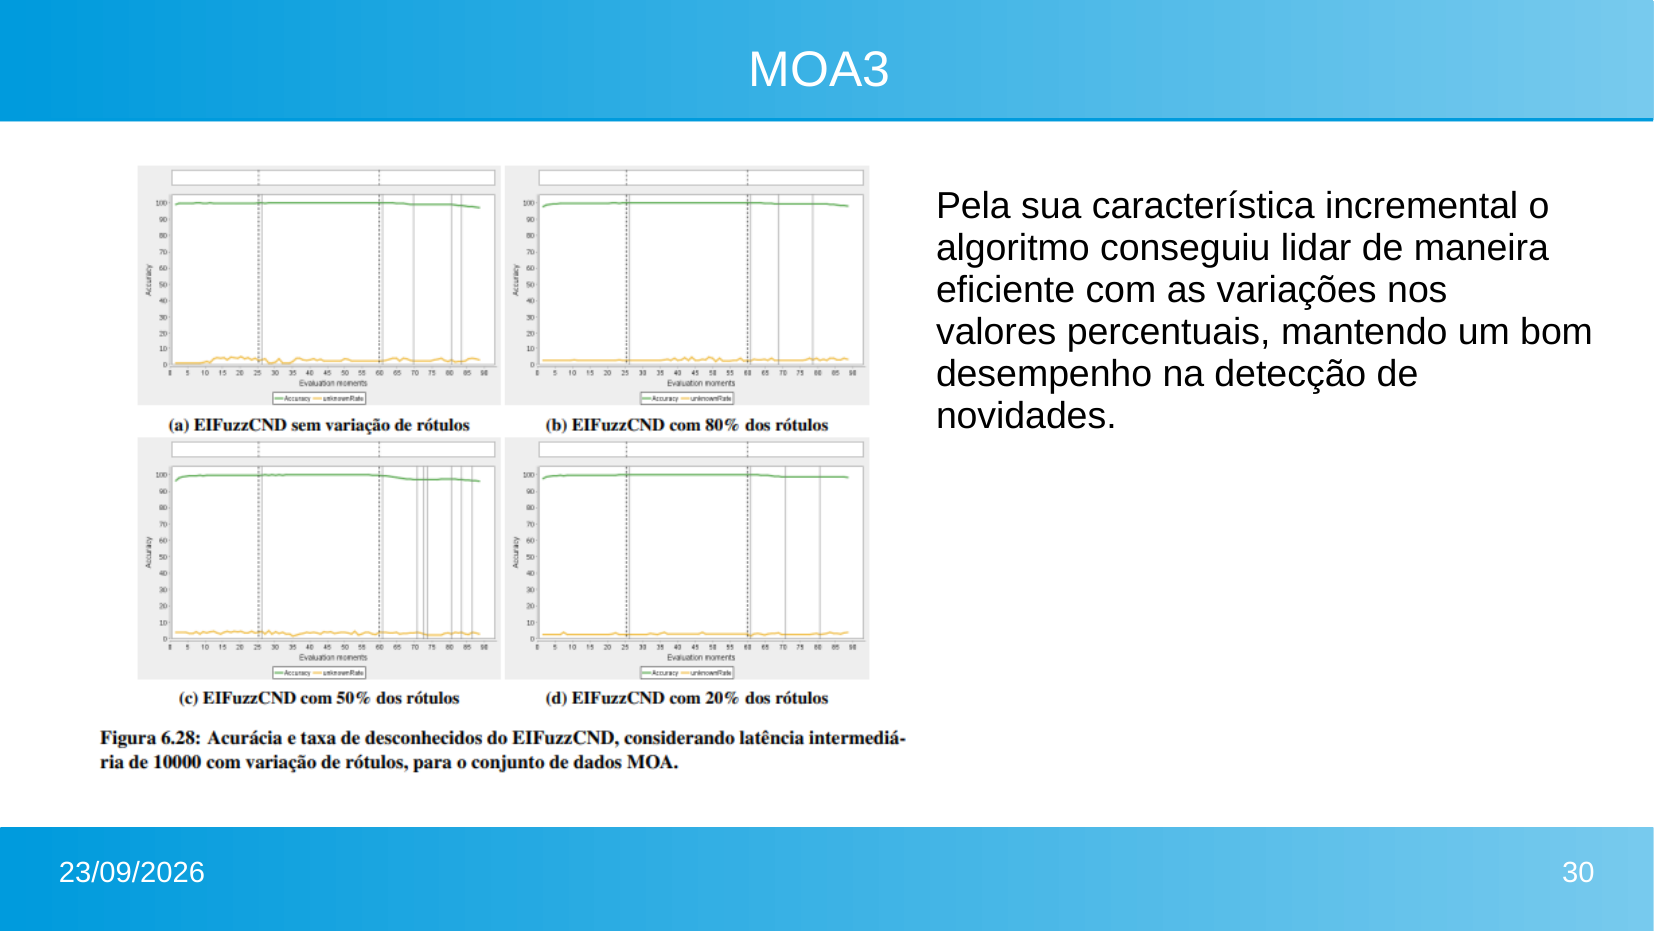

# MOA3
Pela sua característica incremental o algoritmo conseguiu lidar de maneira eficiente com as variações nos
valores percentuais, mantendo um bom desempenho na detecção de novidades.
30